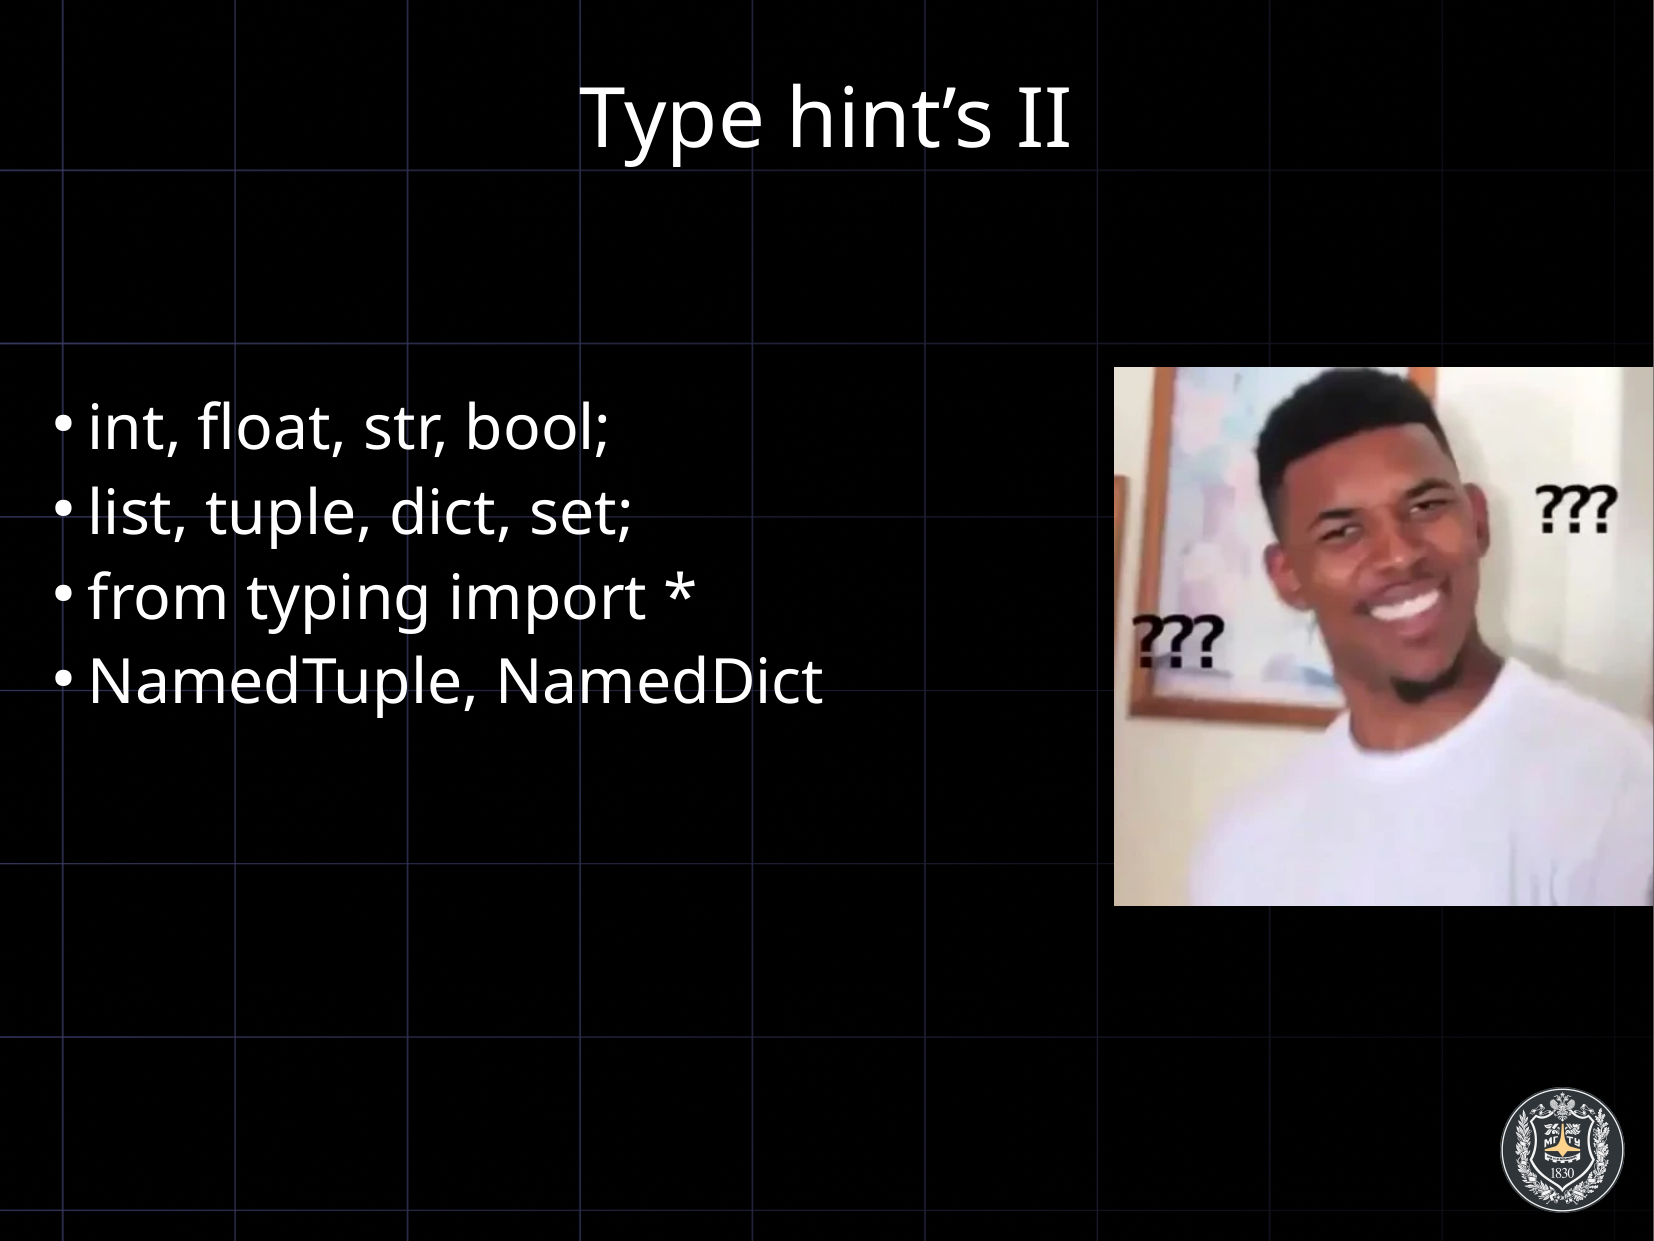

# Type hint’s II
int, float, str, bool;
list, tuple, dict, set;
from typing import *
NamedTuple, NamedDict